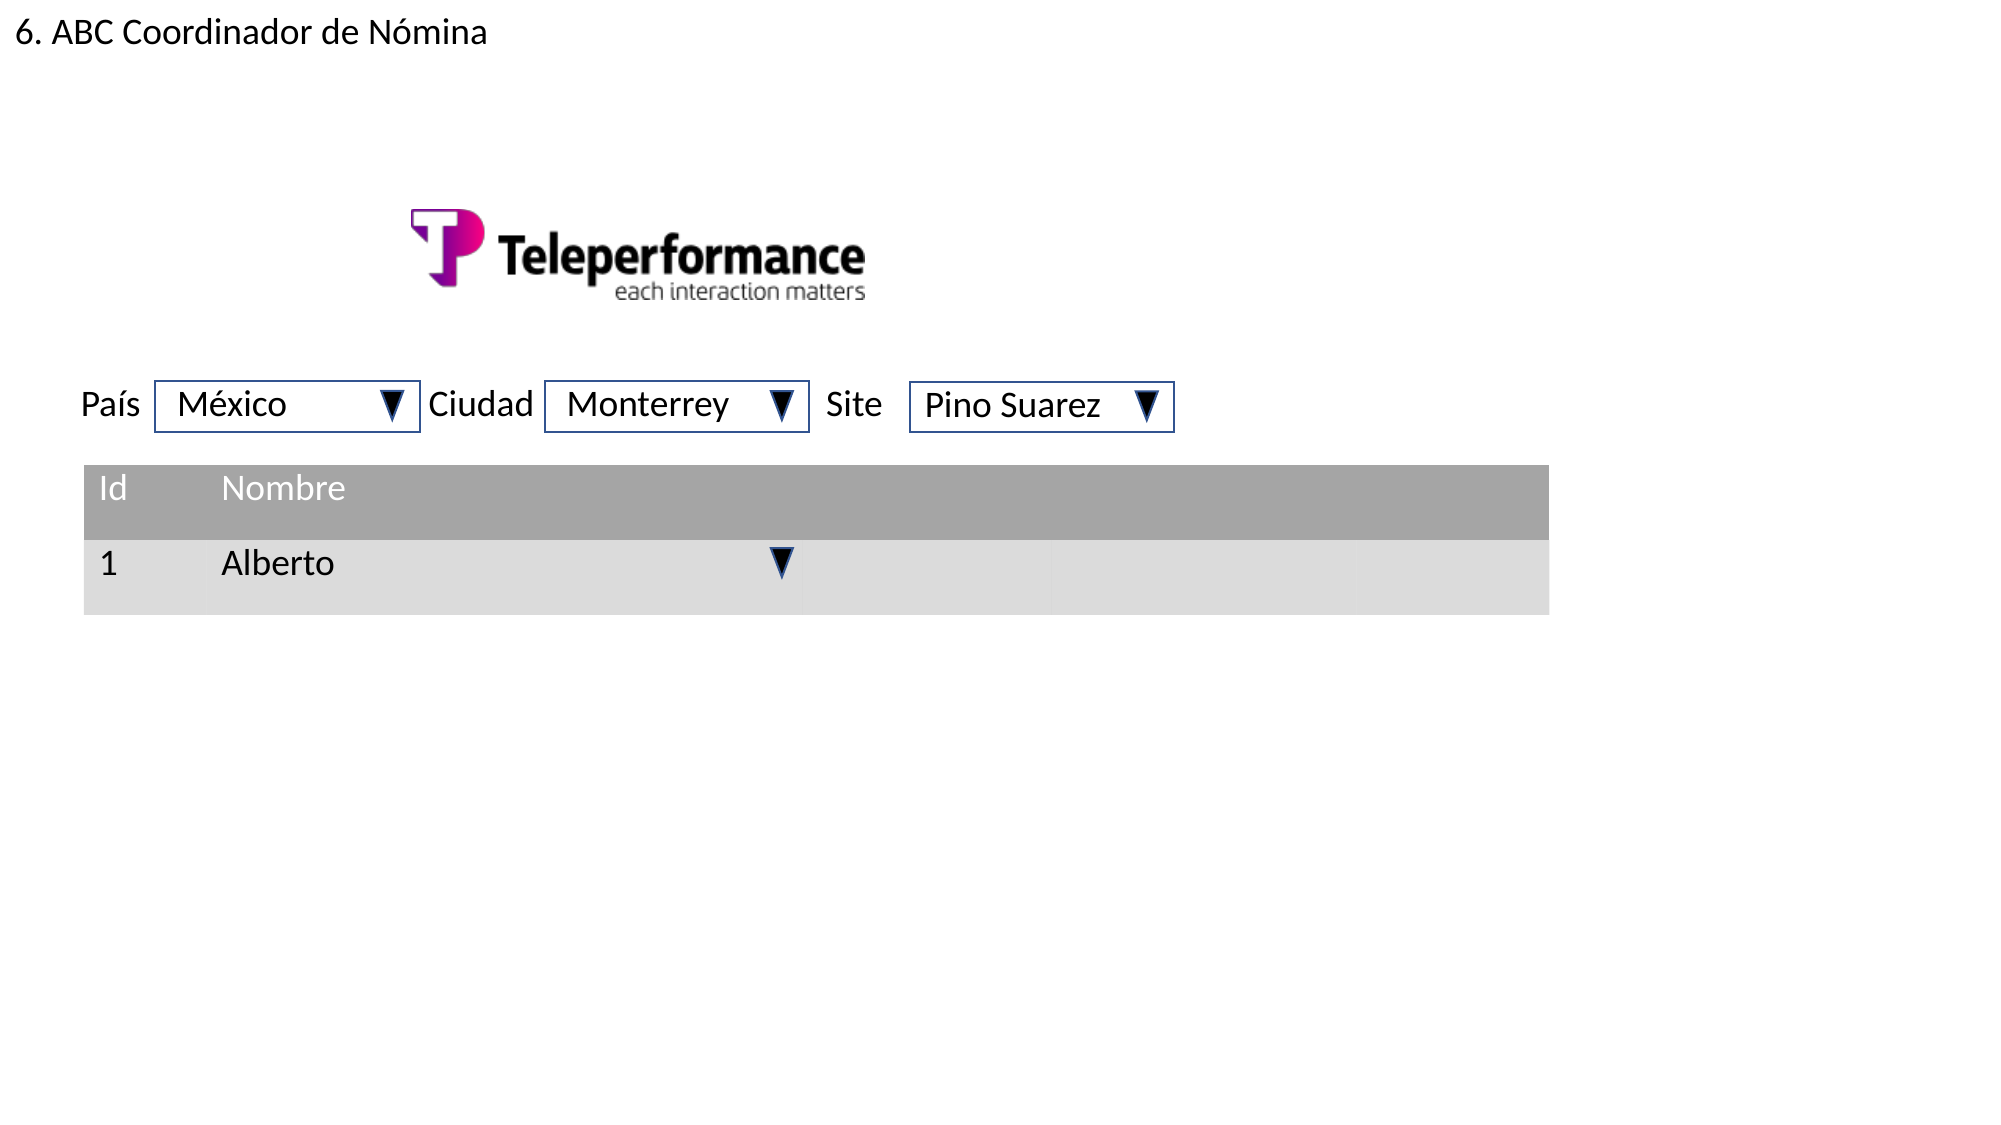

6. ABC Coordinador de Nómina
País
México
Ciudad
Monterrey
Site
Pino Suarez
| Id | Nombre | | | |
| --- | --- | --- | --- | --- |
| 1 | Alberto | | | |